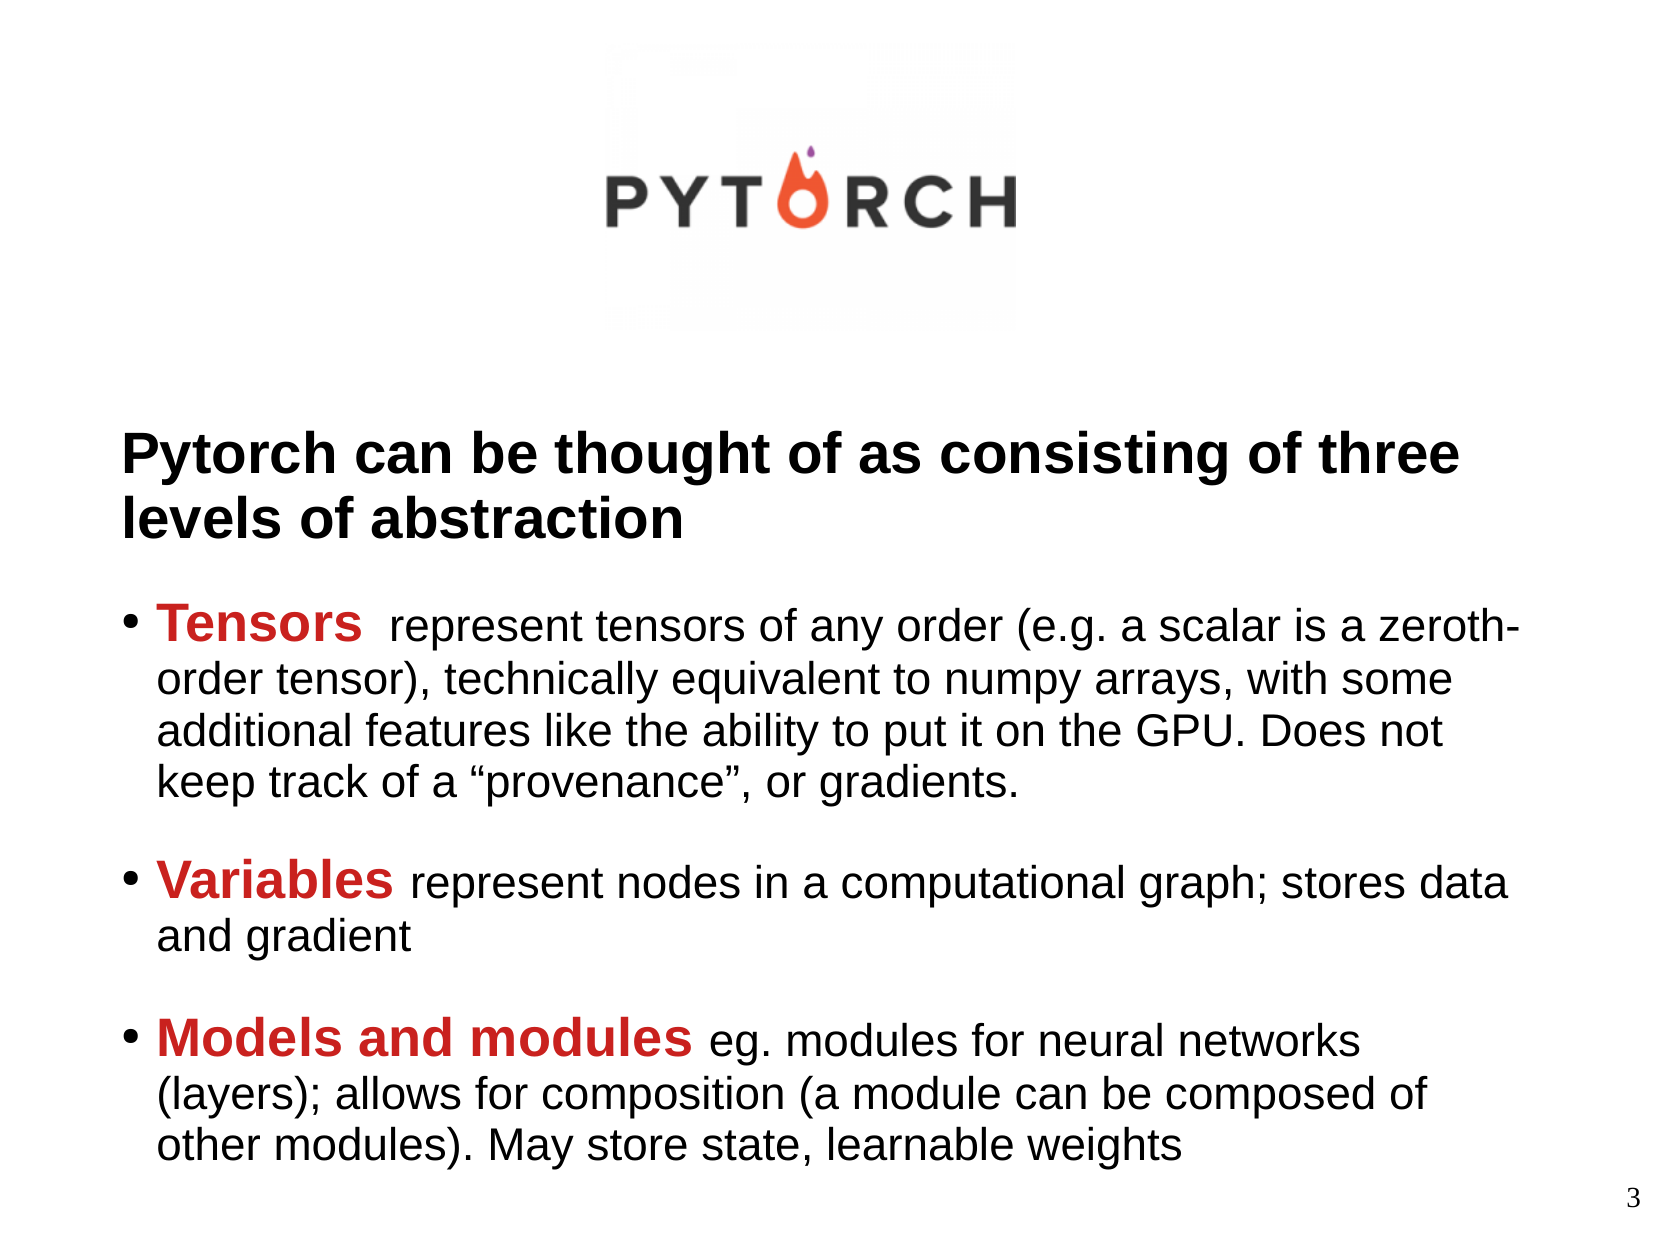

Pytorch can be thought of as consisting of three levels of abstraction
Tensors represent tensors of any order (e.g. a scalar is a zeroth-order tensor), technically equivalent to numpy arrays, with some additional features like the ability to put it on the GPU. Does not keep track of a “provenance”, or gradients.
Variables represent nodes in a computational graph; stores data and gradient
Models and modules eg. modules for neural networks (layers); allows for composition (a module can be composed of other modules). May store state, learnable weights